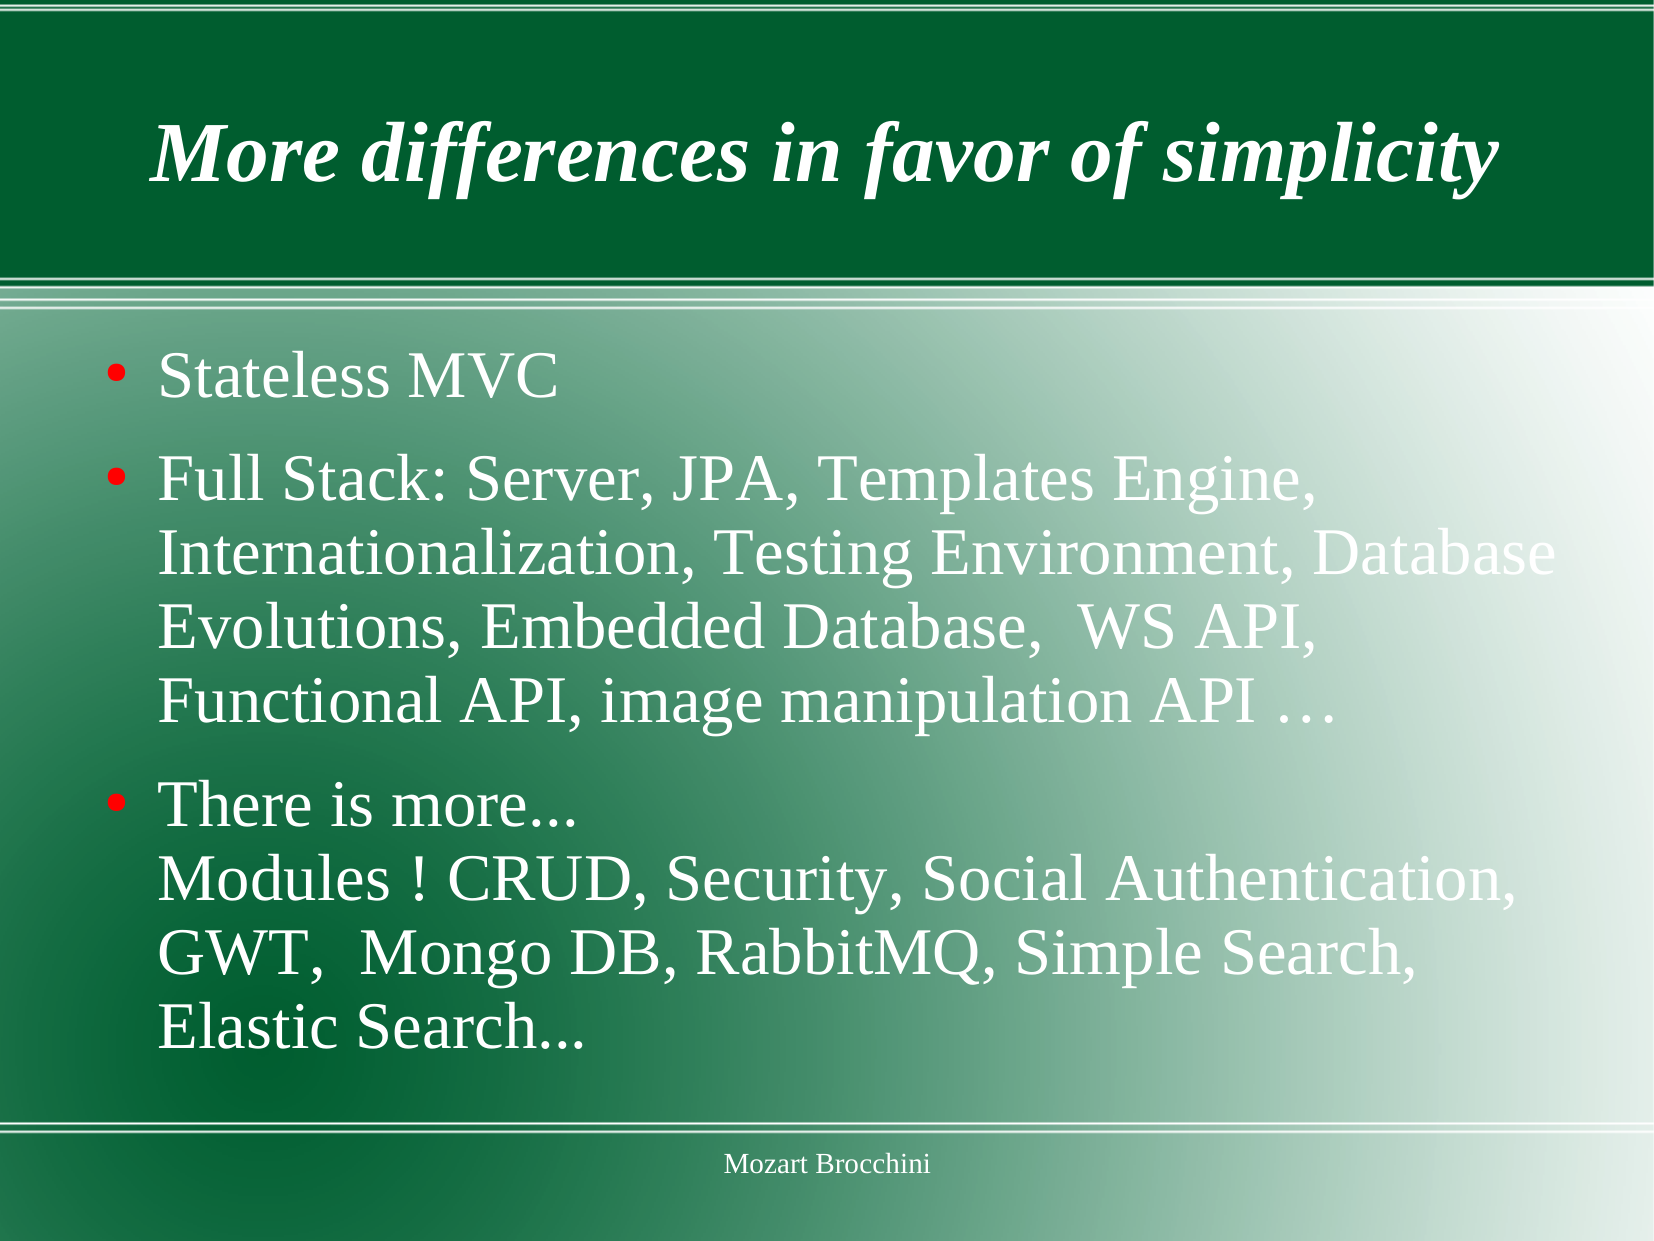

# More differences in favor of simplicity
Stateless MVC
Full Stack: Server, JPA, Templates Engine, Internationalization, Testing Environment, Database Evolutions, Embedded Database, WS API, Functional API, image manipulation API …
There is more...
Modules ! CRUD, Security, Social Authentication, GWT, Mongo DB, RabbitMQ, Simple Search, Elastic Search...